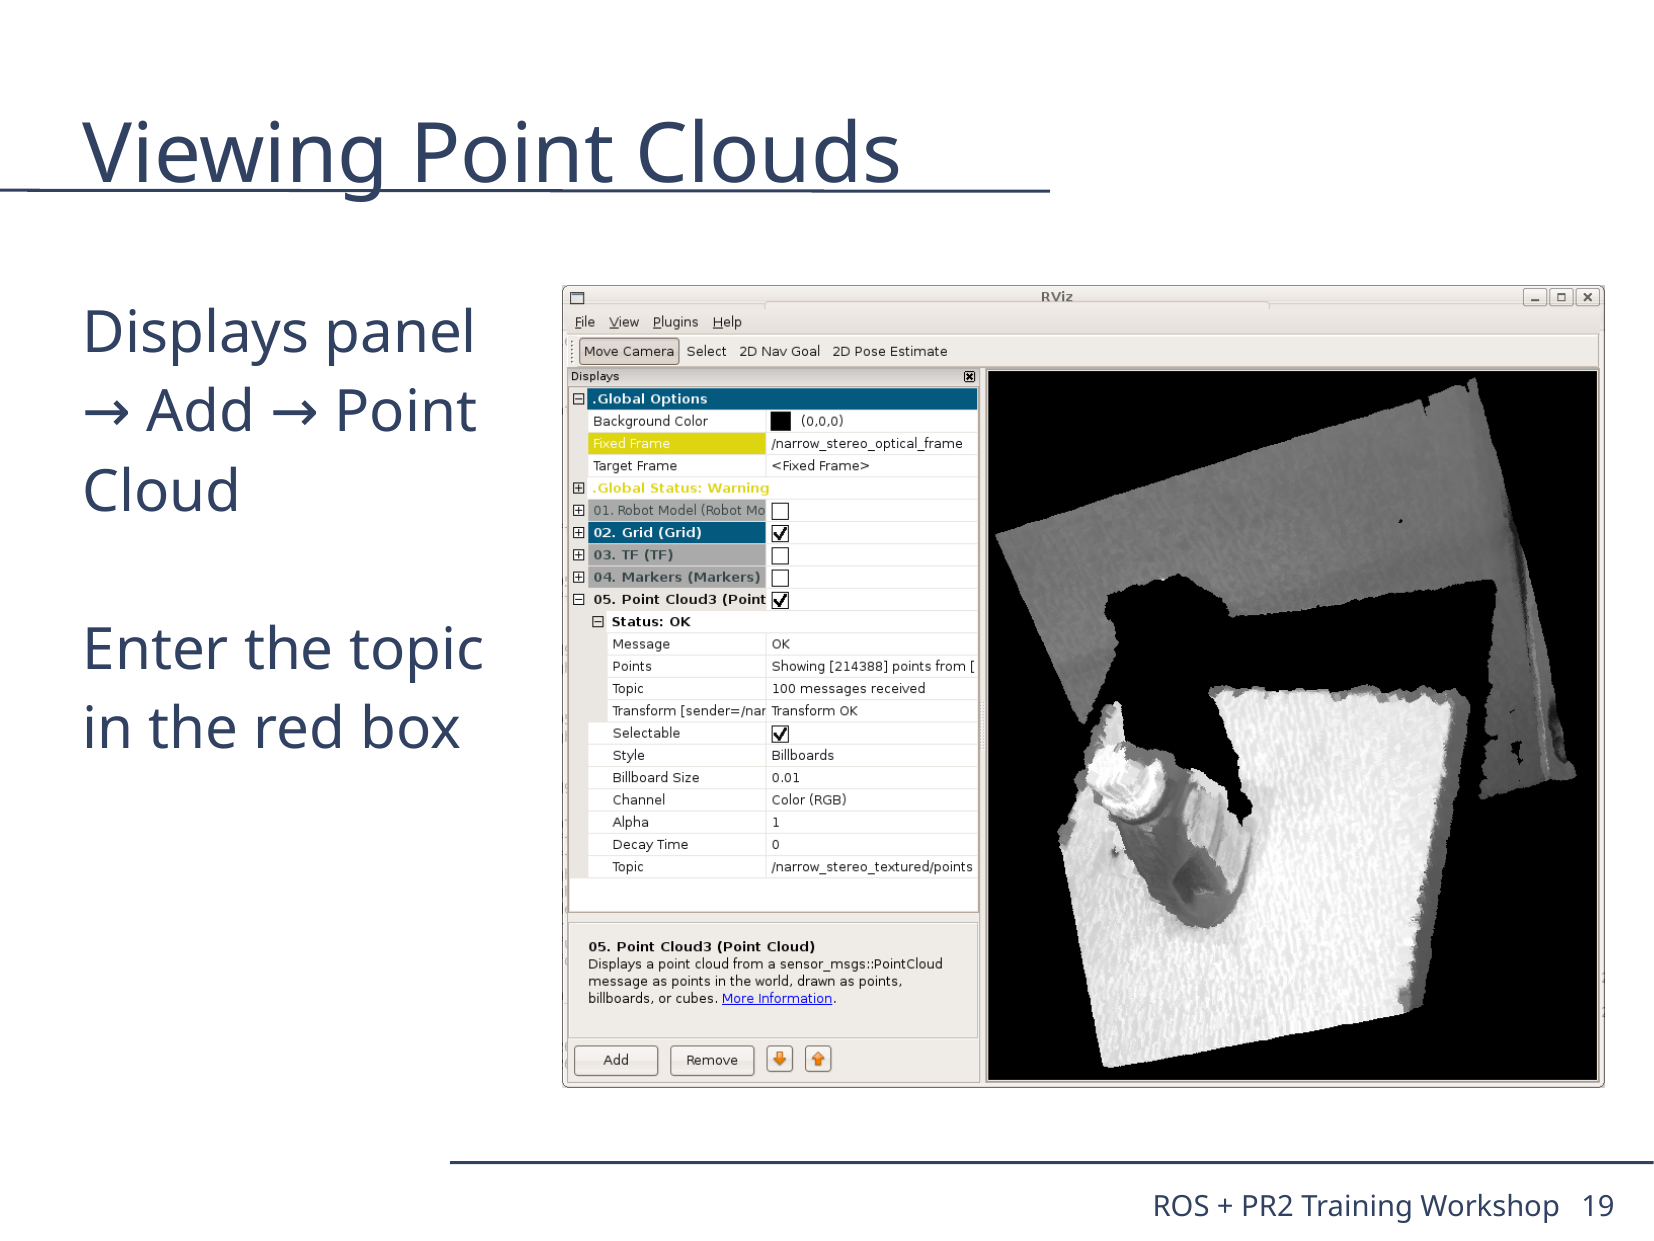

# Viewing Point Clouds
Displays panel → Add → Point Cloud
Enter the topic in the red box